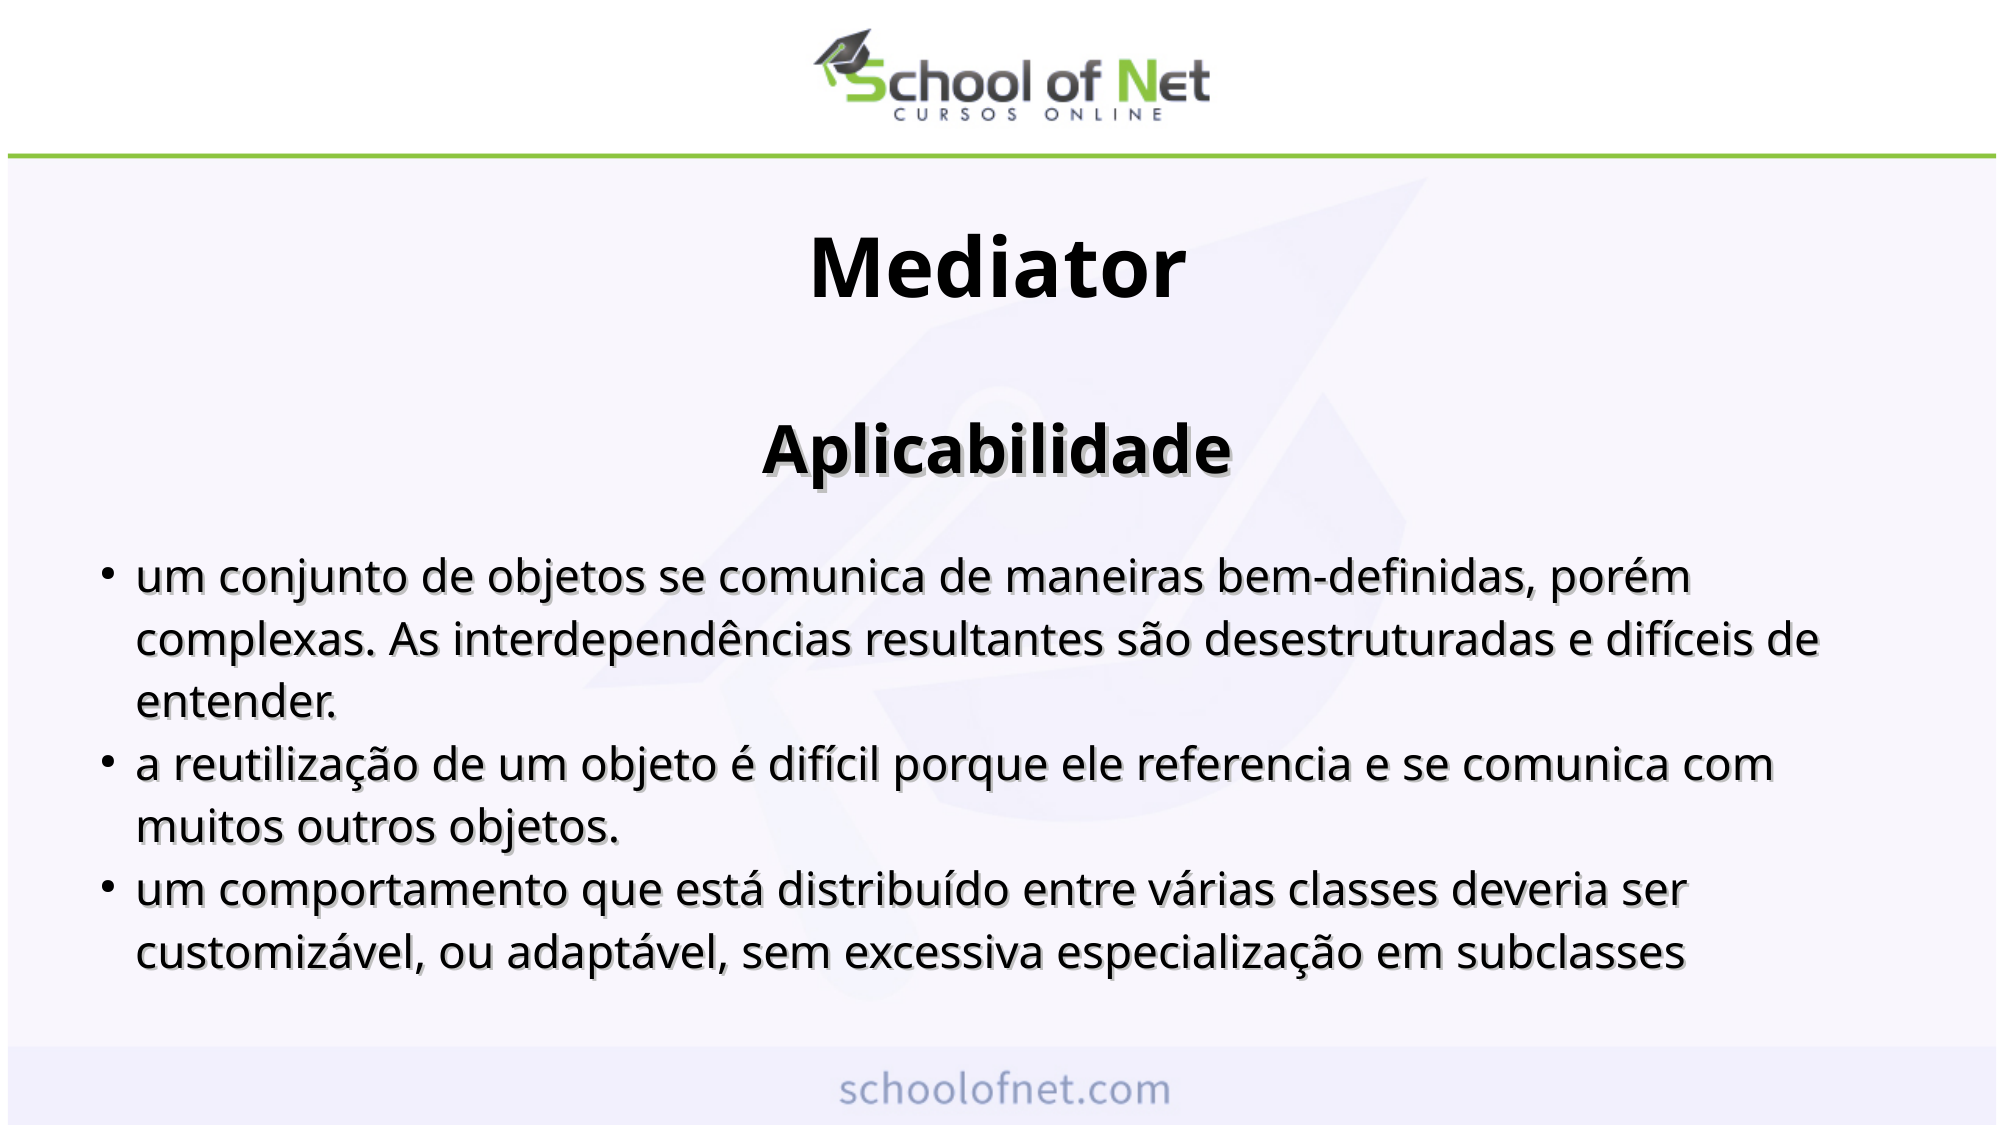

# Mediator
Aplicabilidade
um conjunto de objetos se comunica de maneiras bem-definidas, porém complexas. As interdependências resultantes são desestruturadas e difíceis de entender.
a reutilização de um objeto é difícil porque ele referencia e se comunica com muitos outros objetos.
um comportamento que está distribuído entre várias classes deveria ser customizável, ou adaptável, sem excessiva especialização em subclasses